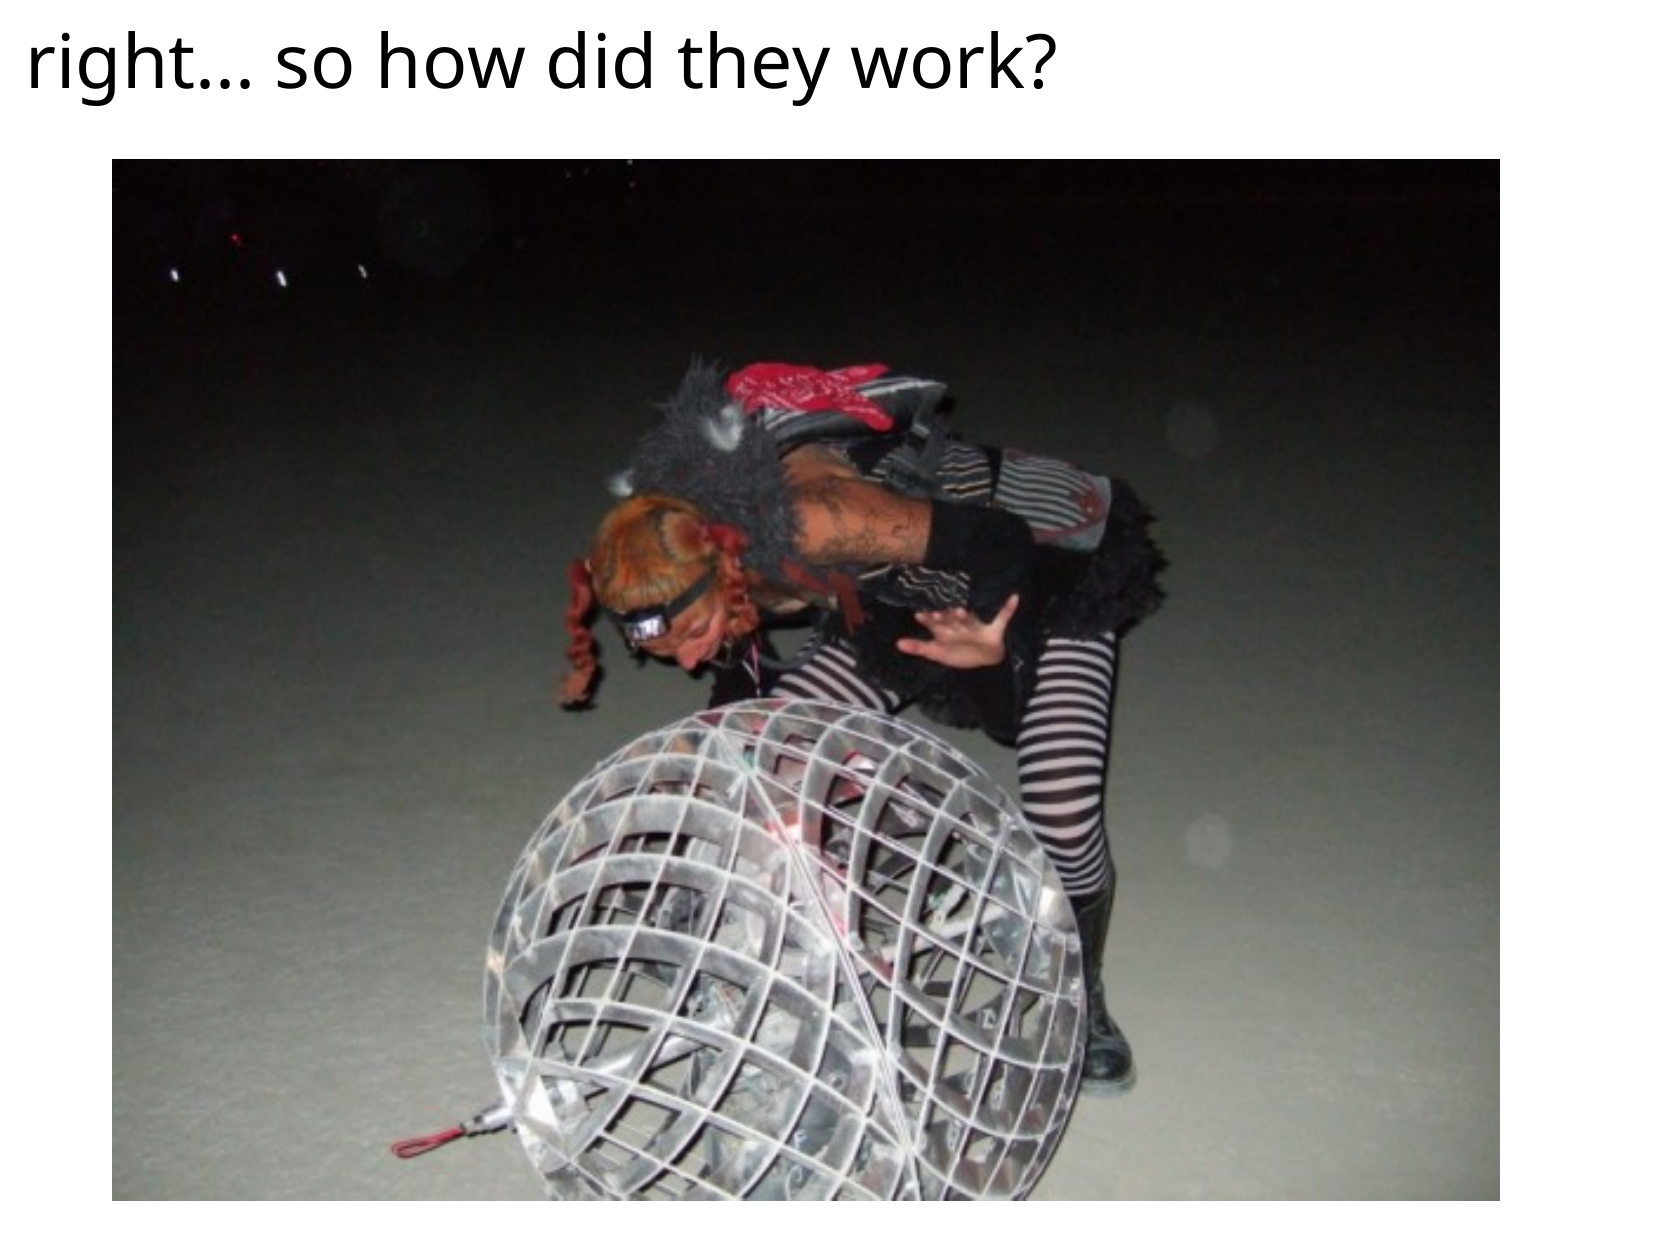

# right... so how did they work?